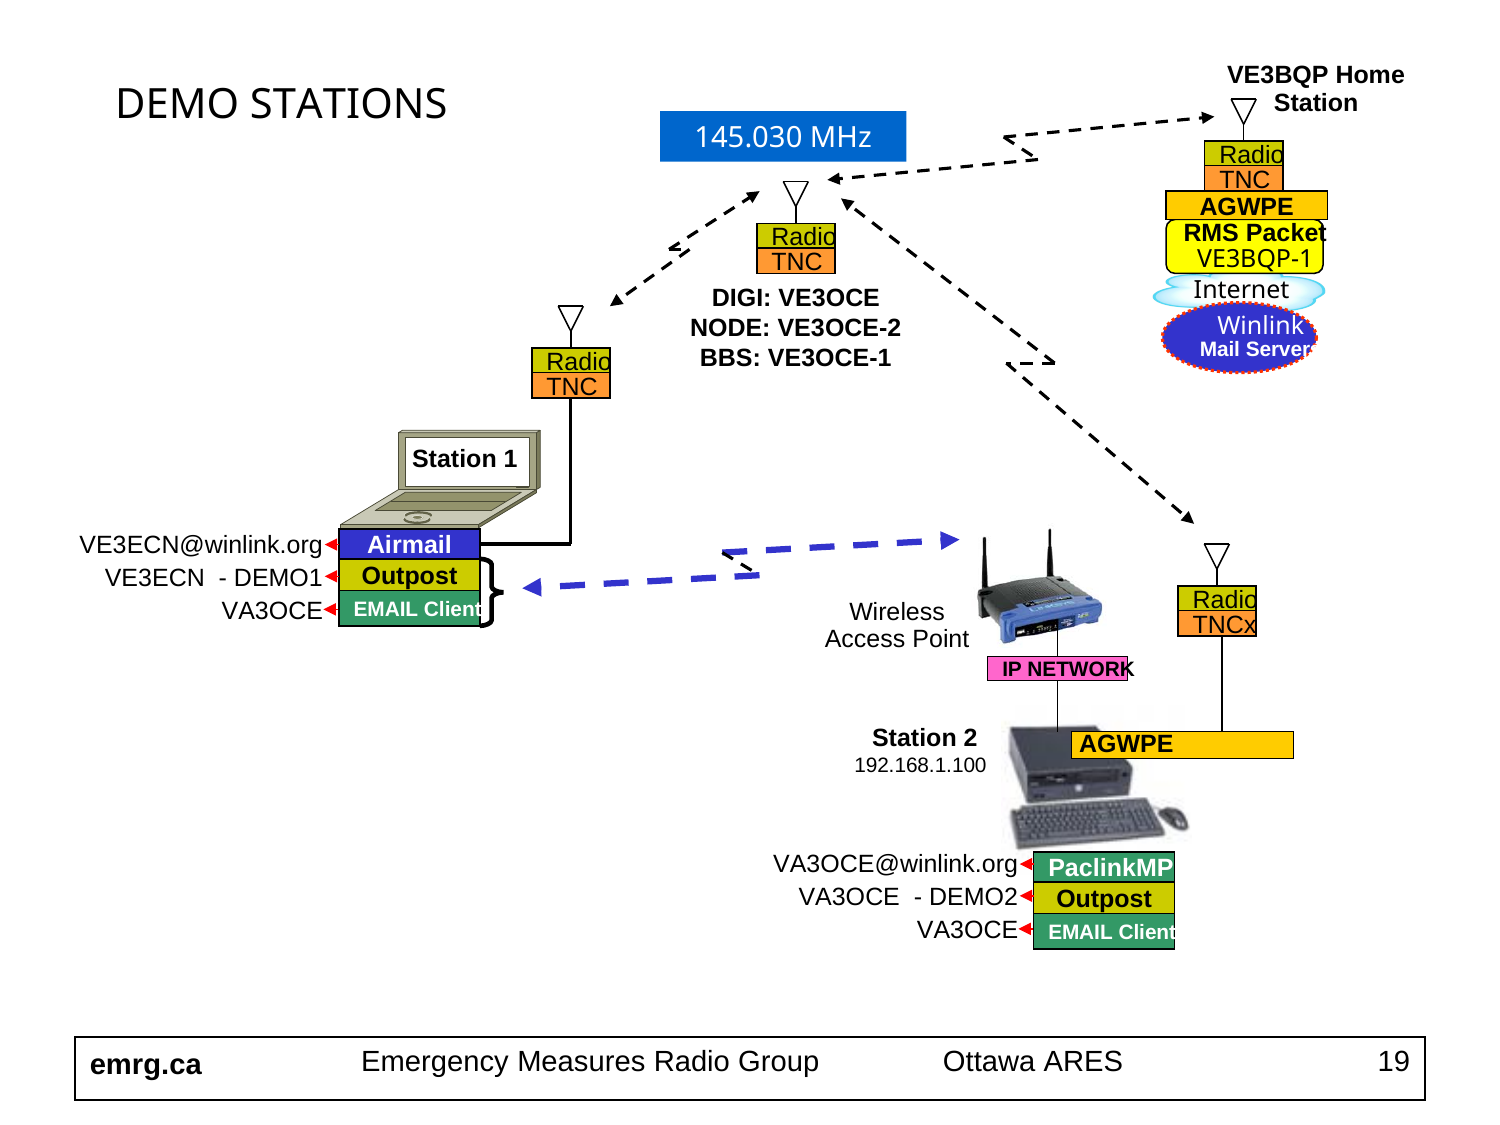

VE3BQP Home Station
Radio
TNC
AGWPE
RMS Packet
VE3BQP-1
Internet
Winlink
Mail Servers
DEMO STATIONS
145.030 MHz
Radio
TNC
DIGI: VE3OCE
NODE: VE3OCE-2
BBS: VE3OCE-1
Radio
TNC
Station 1
Airmail
VE3ECN@winlink.org
VE3ECN - DEMO1
VA3OCE
Wireless Access Point
IP NETWORK
Radio
TNCx
Station 2
AGWPE
192.168.1.100
Outpost
EMAIL Client
VA3OCE@winlink.org
VA3OCE - DEMO2
VA3OCE
PaclinkMP
Outpost
EMAIL Client
Emergency Measures Radio Group Ottawa ARES
19